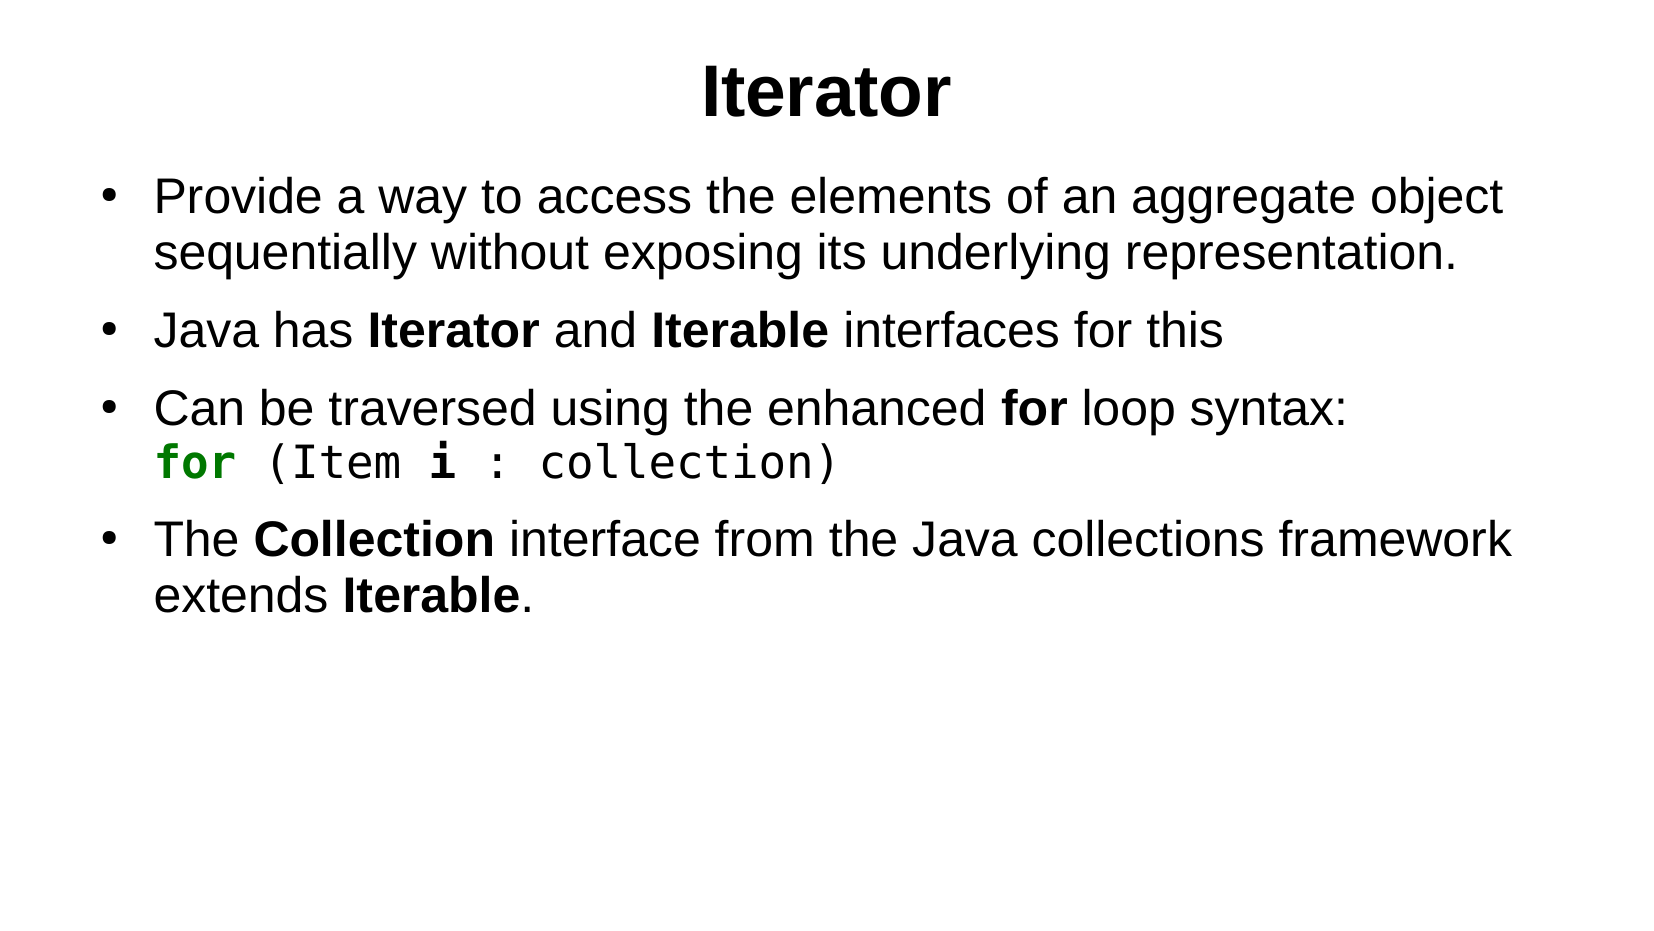

# Iterator
Provide a way to access the elements of an aggregate object sequentially without exposing its underlying representation.
Java has Iterator and Iterable interfaces for this
Can be traversed using the enhanced for loop syntax:
for (Item i : collection)
The Collection interface from the Java collections framework extends Iterable.